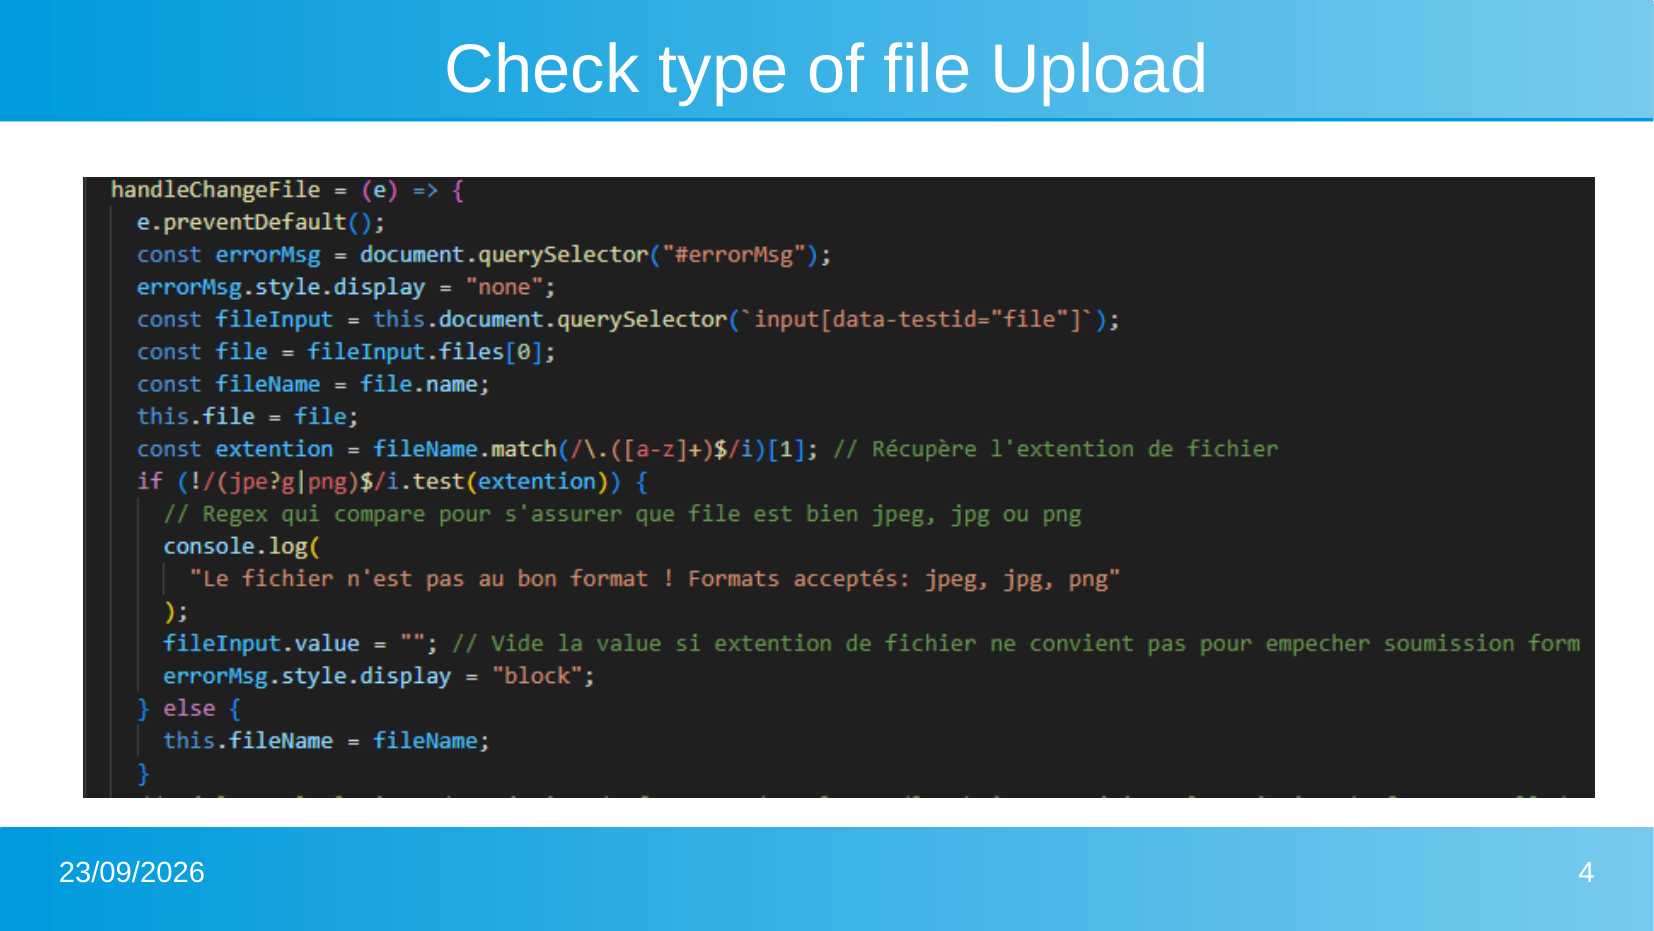

# Check type of file Upload
4